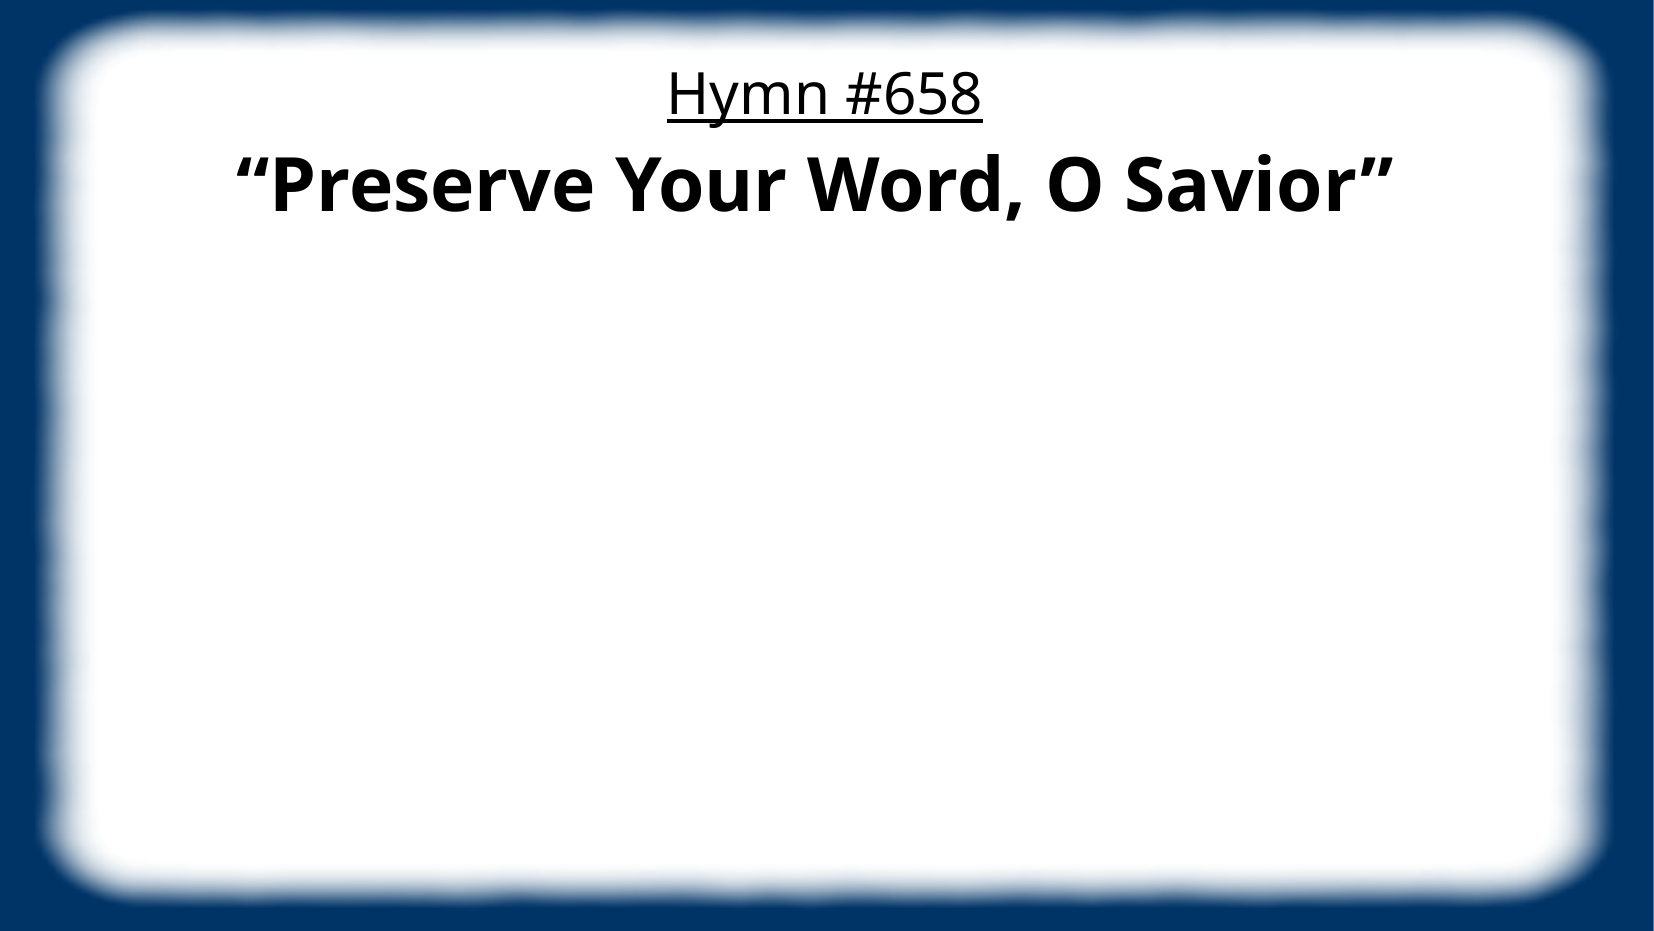

Hymn #658
“Preserve Your Word, O Savior”